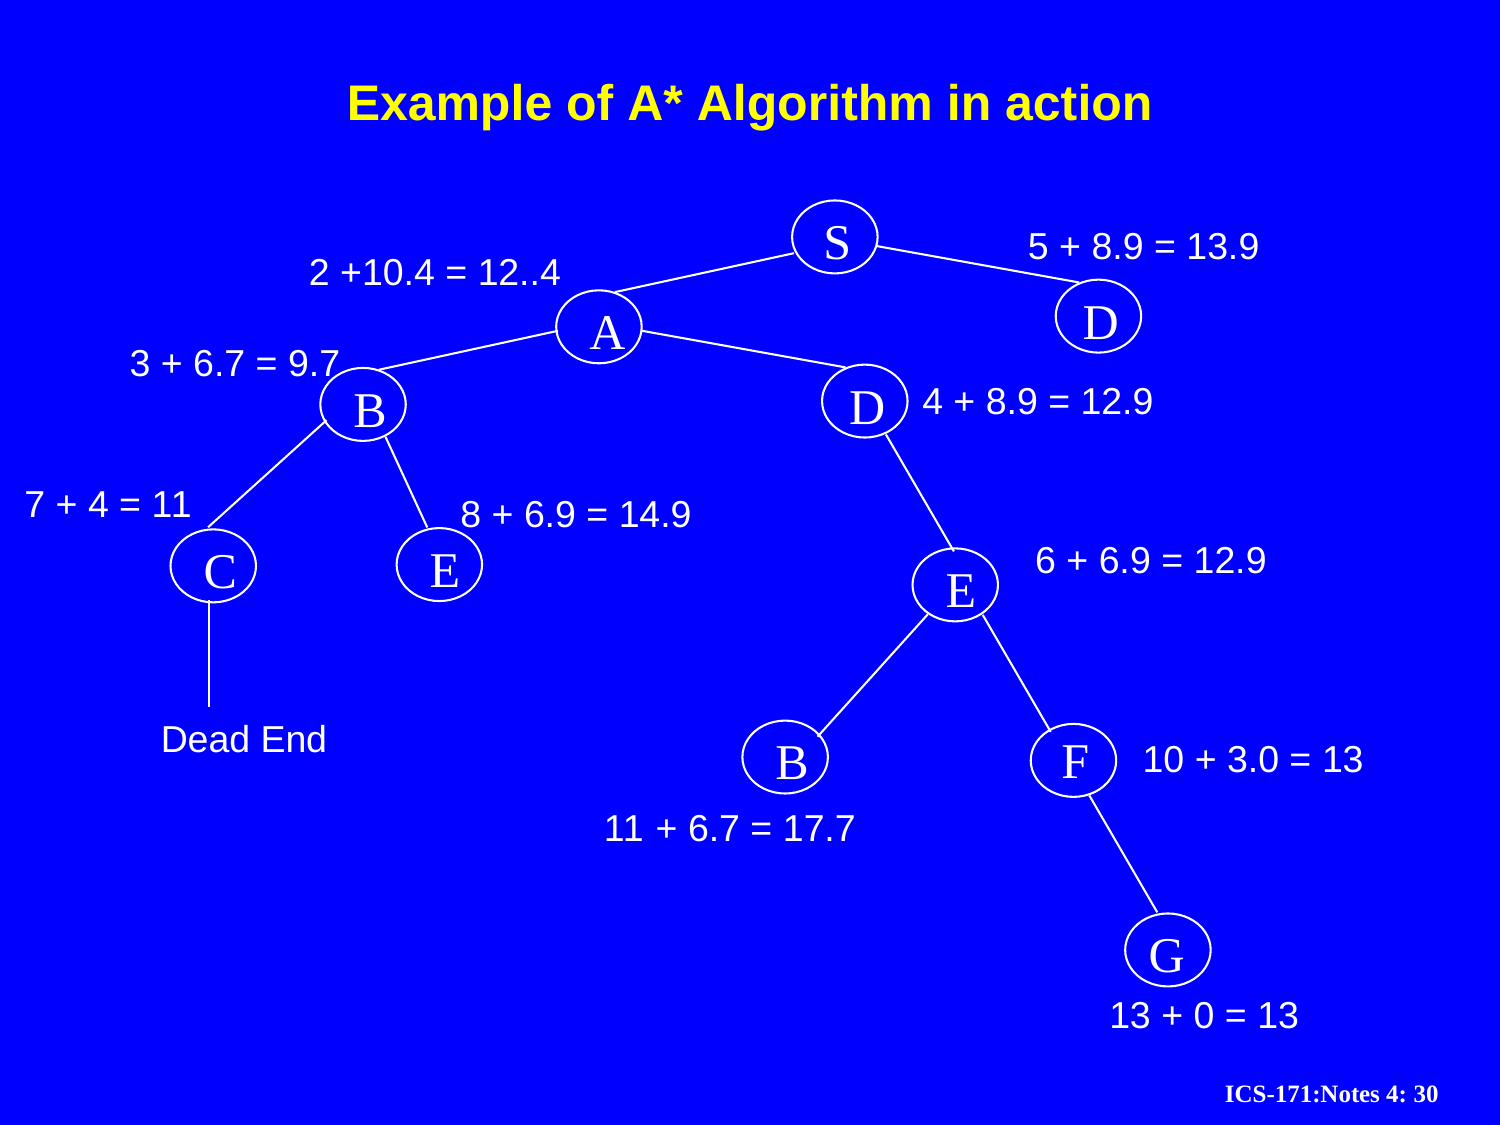

# Example of A* Algorithm in action
S
5 + 8.9 = 13.9
2 +10.4 = 12..4
D
A
3 + 6.7 = 9.7
D
B
4 + 8.9 = 12.9
7 + 4 = 11
8 + 6.9 = 14.9
6 + 6.9 = 12.9
E
C
E
Dead End
F
B
10 + 3.0 = 13
11 + 6.7 = 17.7
G
13 + 0 = 13